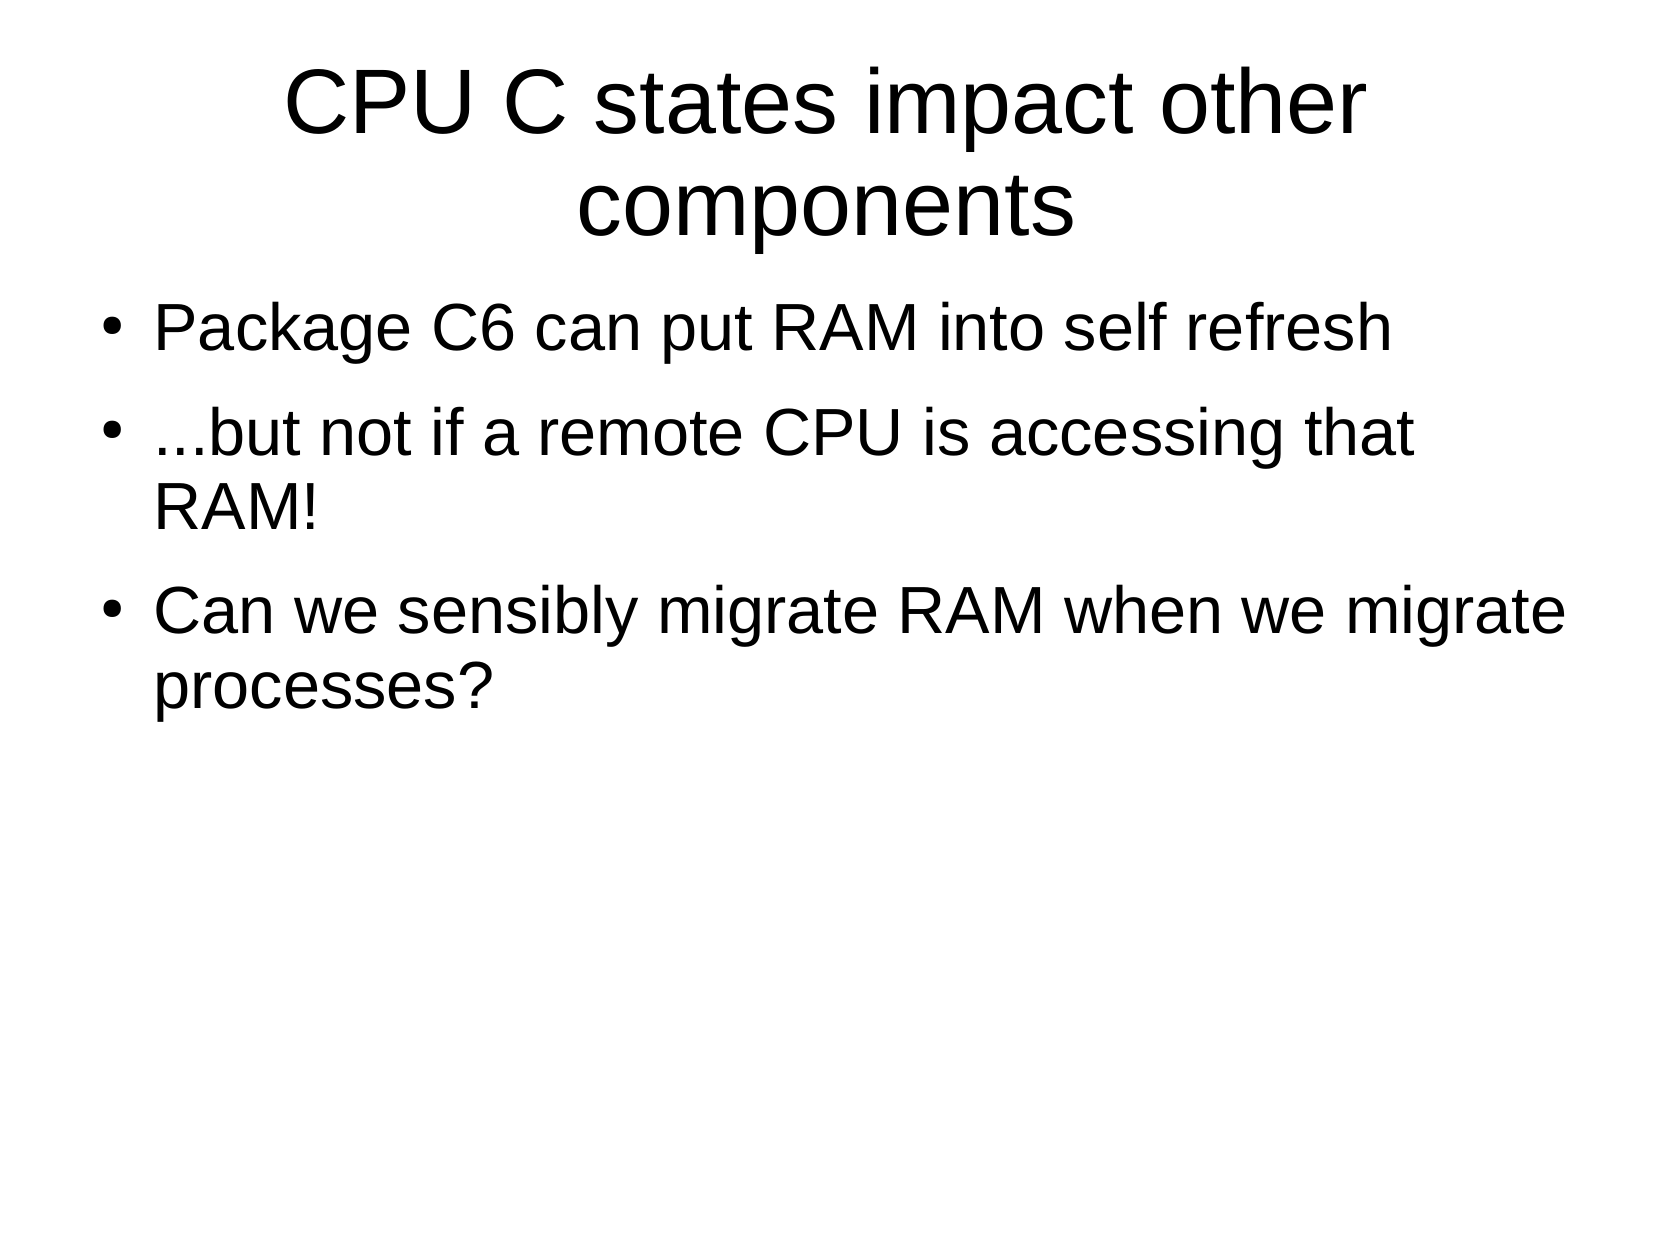

# CPU C states impact other components
Package C6 can put RAM into self refresh
...but not if a remote CPU is accessing that RAM!
Can we sensibly migrate RAM when we migrate processes?